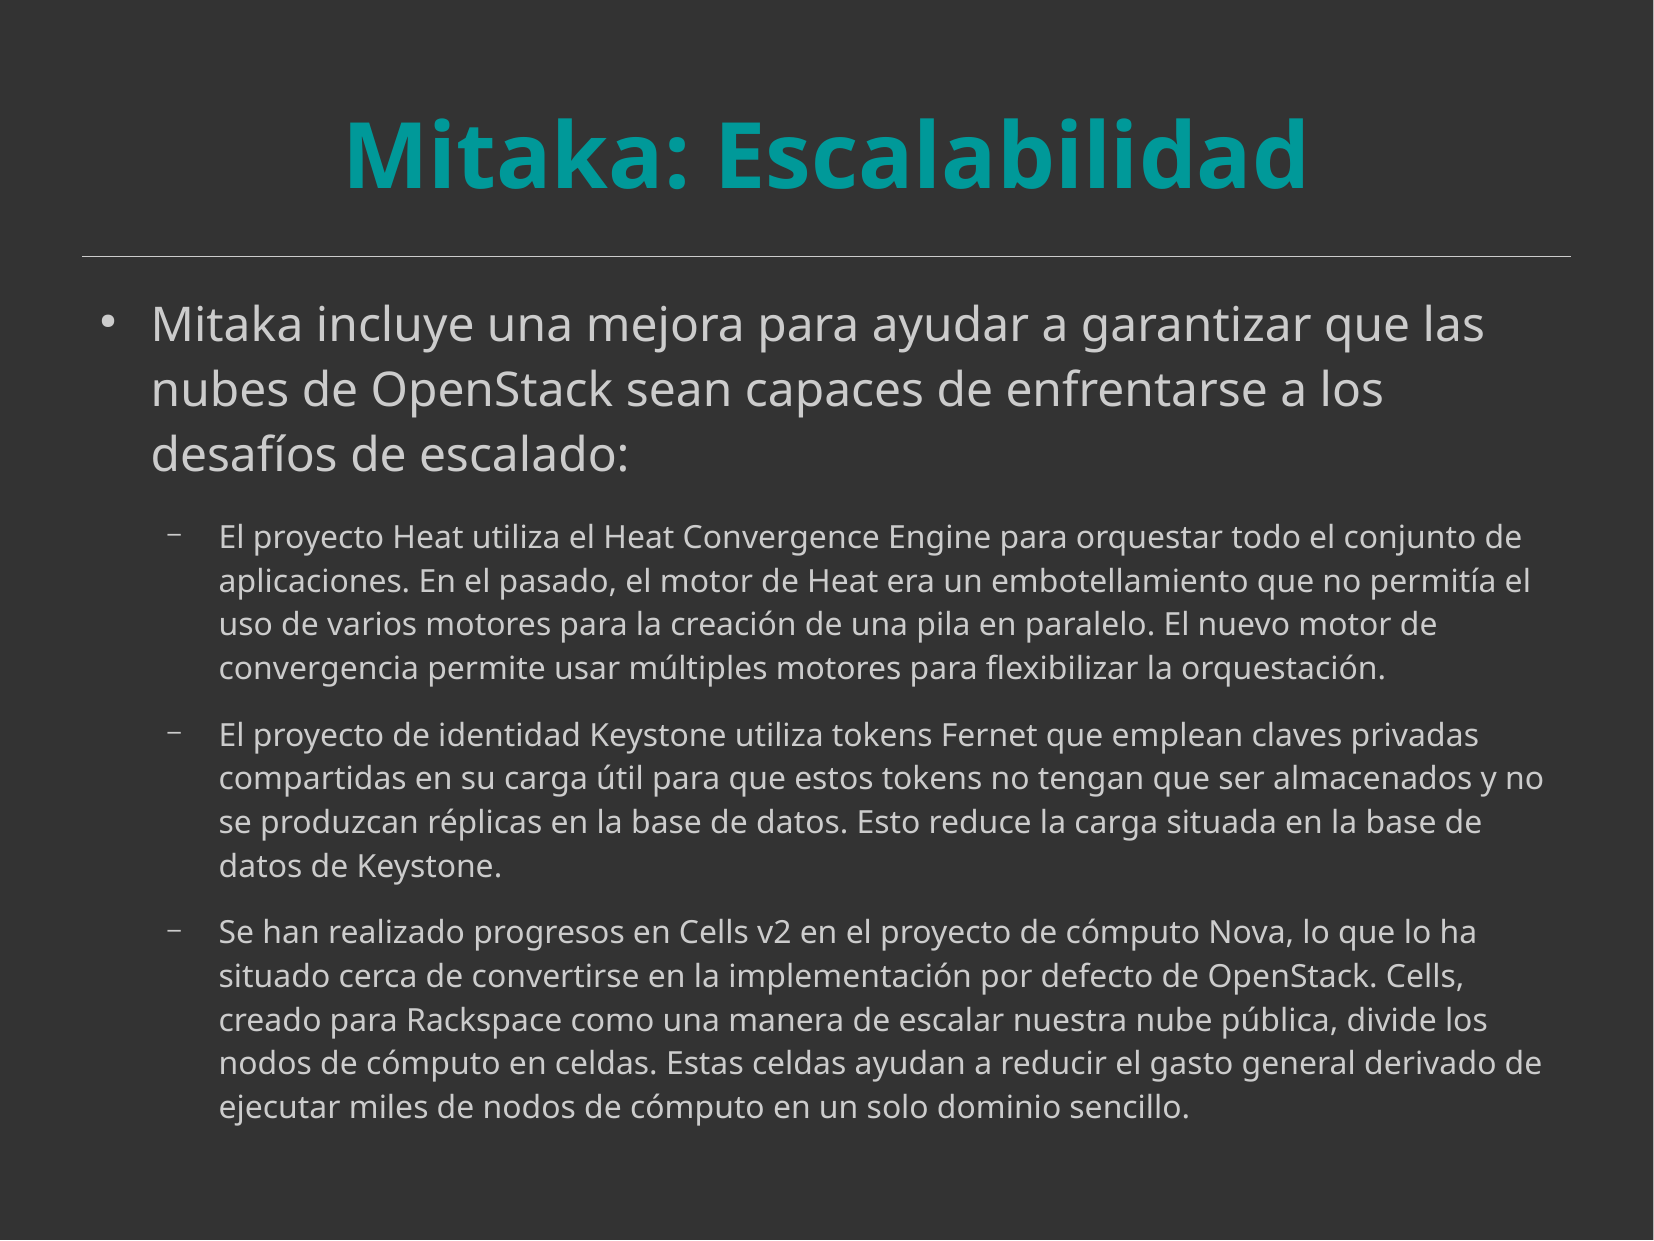

# Mitaka: Escalabilidad
Mitaka incluye una mejora para ayudar a garantizar que las nubes de OpenStack sean capaces de enfrentarse a los desafíos de escalado:
El proyecto Heat utiliza el Heat Convergence Engine para orquestar todo el conjunto de aplicaciones. En el pasado, el motor de Heat era un embotellamiento que no permitía el uso de varios motores para la creación de una pila en paralelo. El nuevo motor de convergencia permite usar múltiples motores para flexibilizar la orquestación.
El proyecto de identidad Keystone utiliza tokens Fernet que emplean claves privadas compartidas en su carga útil para que estos tokens no tengan que ser almacenados y no se produzcan réplicas en la base de datos. Esto reduce la carga situada en la base de datos de Keystone.
Se han realizado progresos en Cells v2 en el proyecto de cómputo Nova, lo que lo ha situado cerca de convertirse en la implementación por defecto de OpenStack. Cells, creado para Rackspace como una manera de escalar nuestra nube pública, divide los nodos de cómputo en celdas. Estas celdas ayudan a reducir el gasto general derivado de ejecutar miles de nodos de cómputo en un solo dominio sencillo.